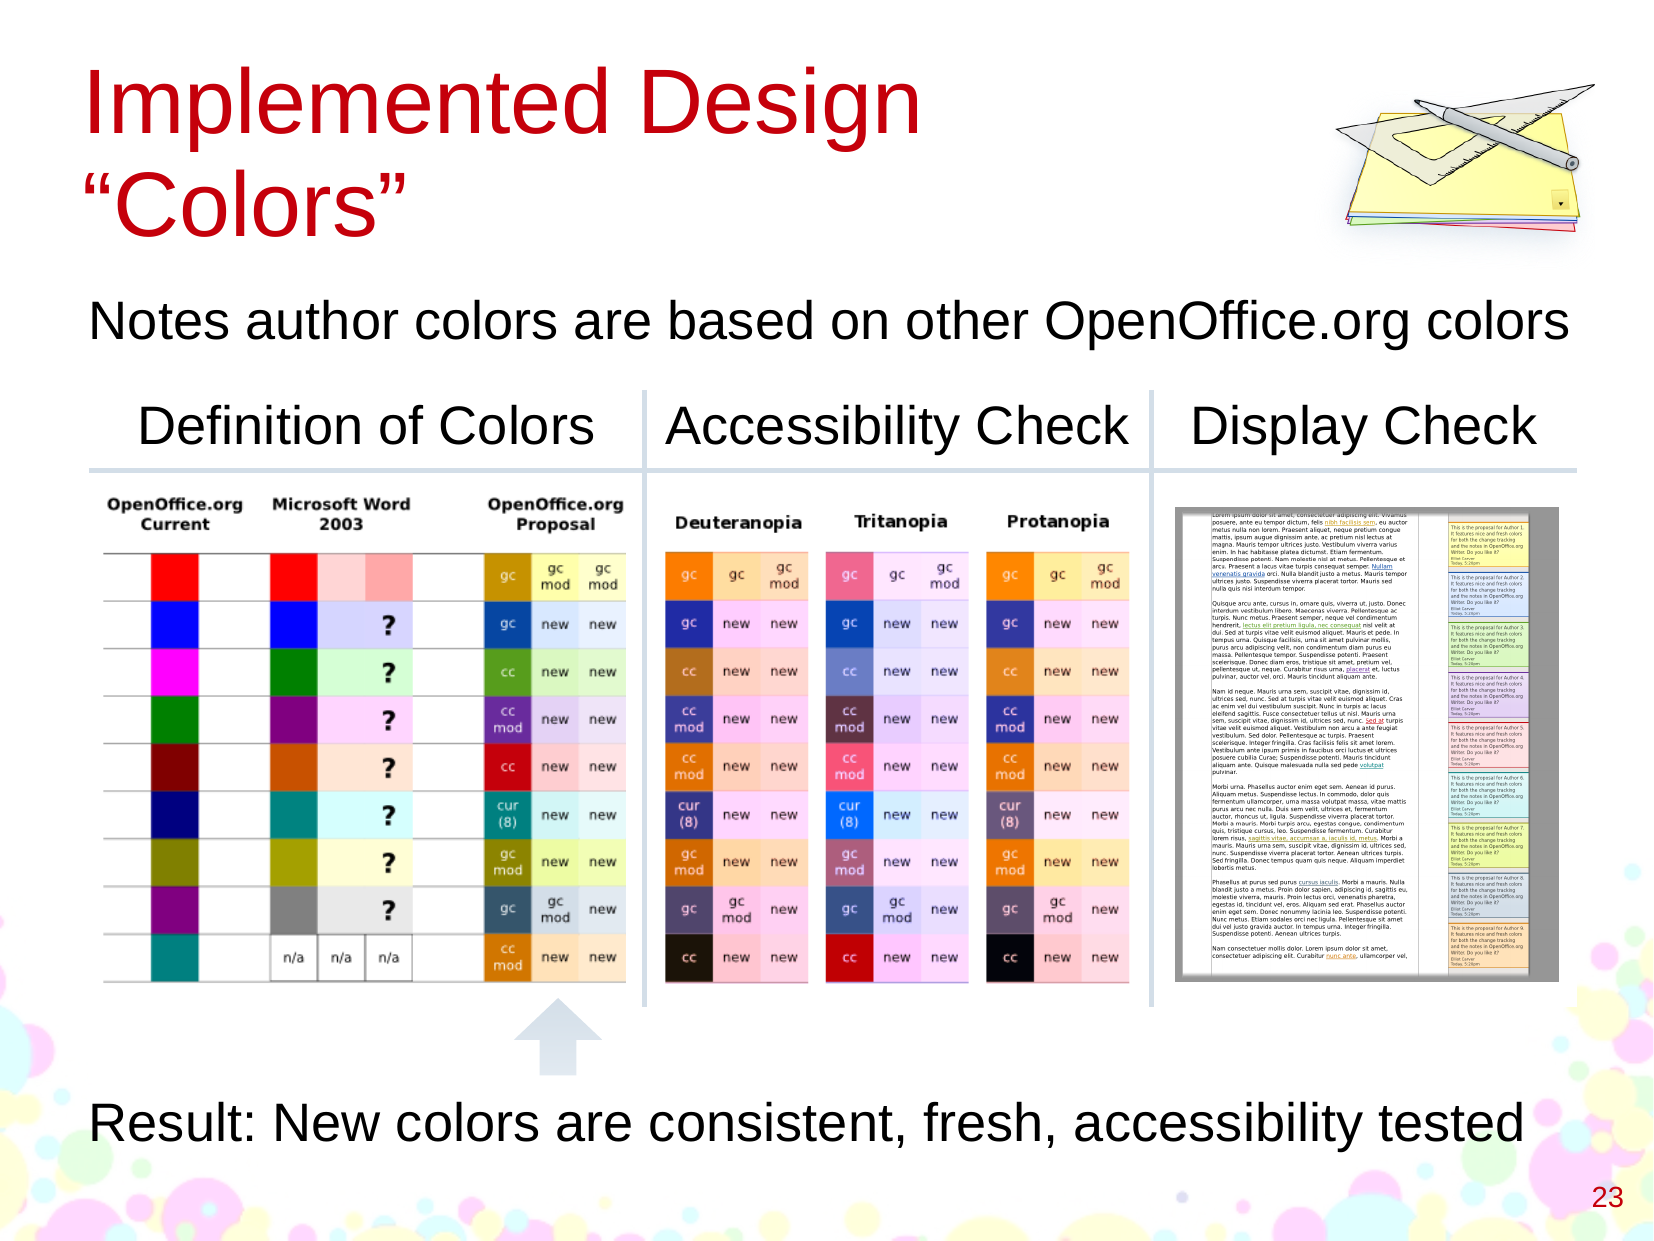

# Implemented Design “Colors”
Notes author colors are based on other OpenOffice.org colors
| Definition of Colors | Accessibility Check | Display Check |
| --- | --- | --- |
| | | |
Result: New colors are consistent, fresh, accessibility tested
23